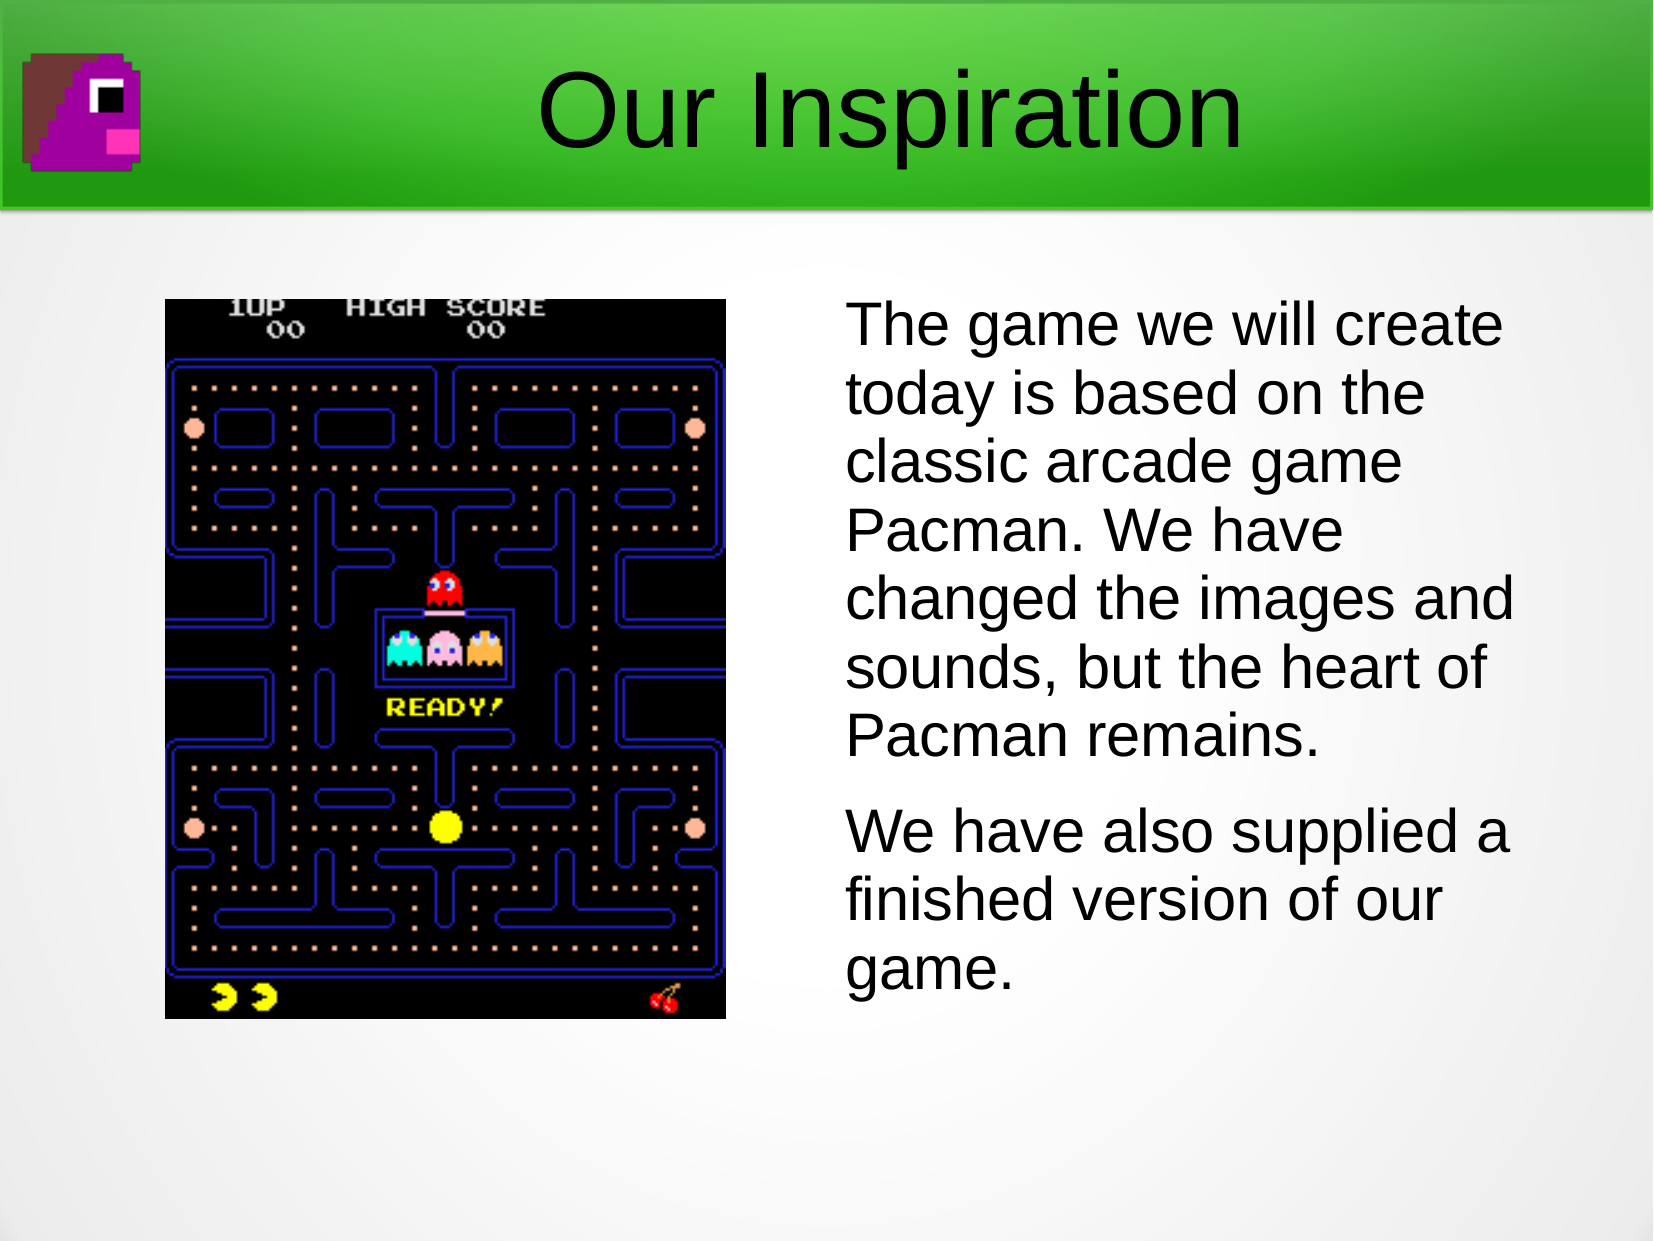

# Our Inspiration
The game we will create today is based on the classic arcade game Pacman. We have changed the images and sounds, but the heart of Pacman remains.
We have also supplied a finished version of our game.